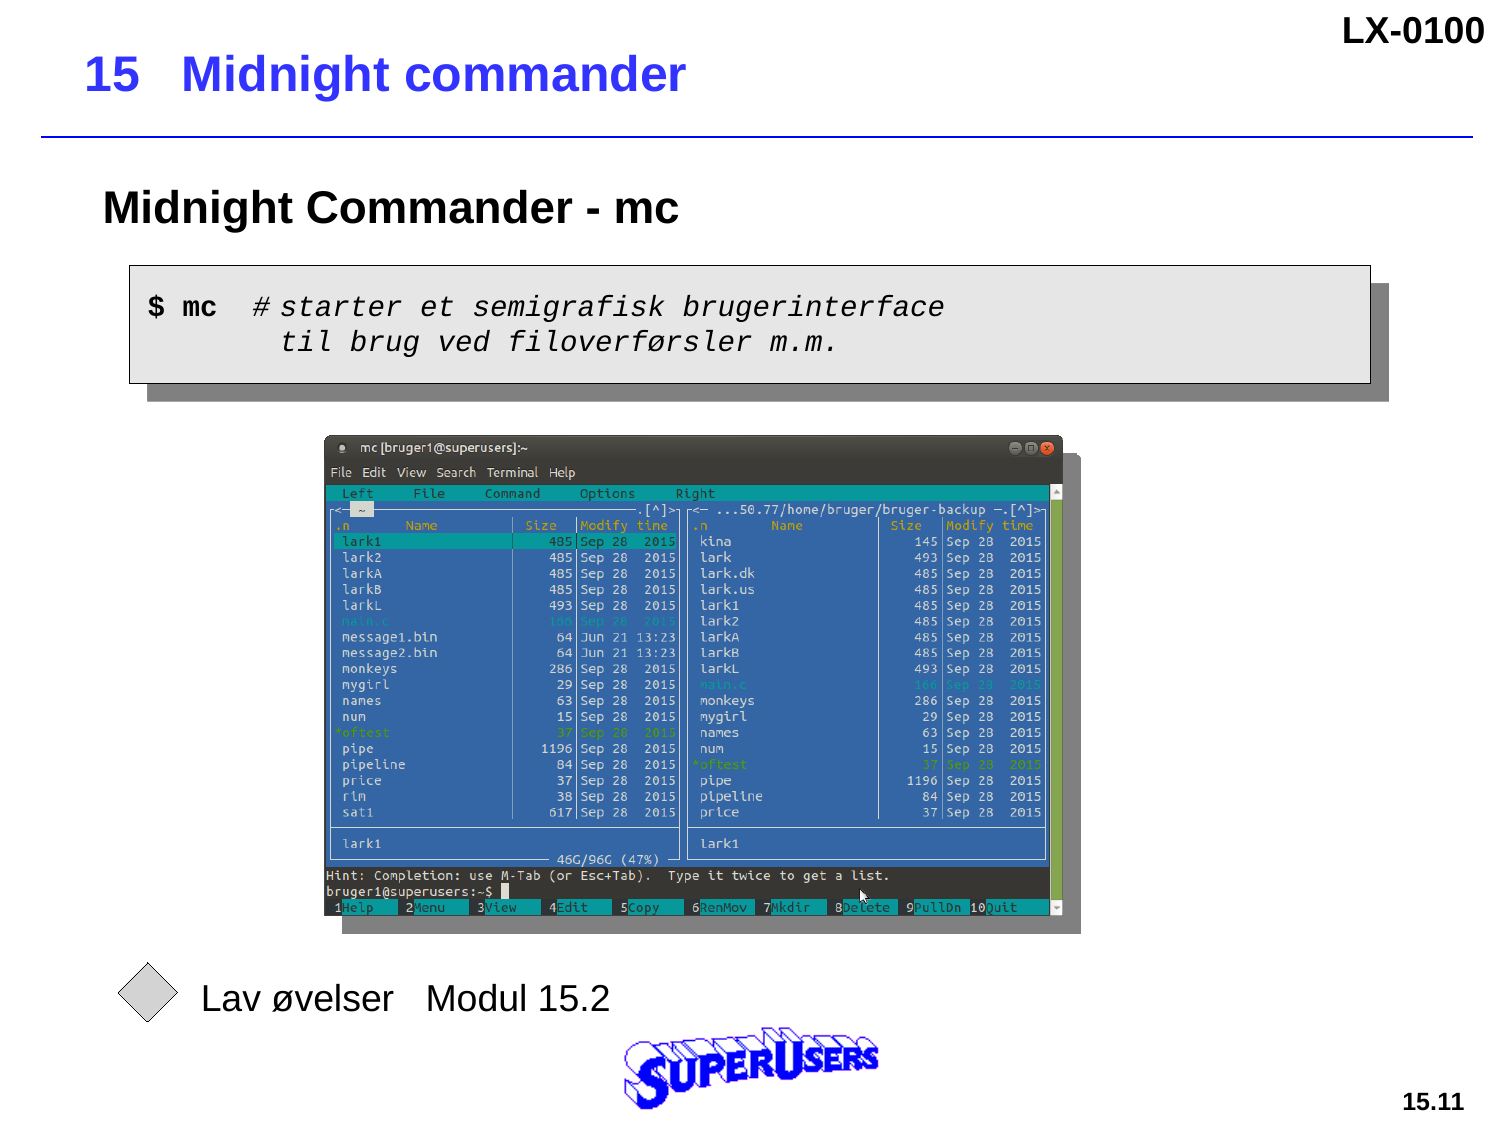

# 15 Midnight commander
Midnight Commander - mc
 $ mc #	starter et semigrafisk brugerinterface
	til brug ved filoverførsler m.m.
Lav øvelser Modul 15.2